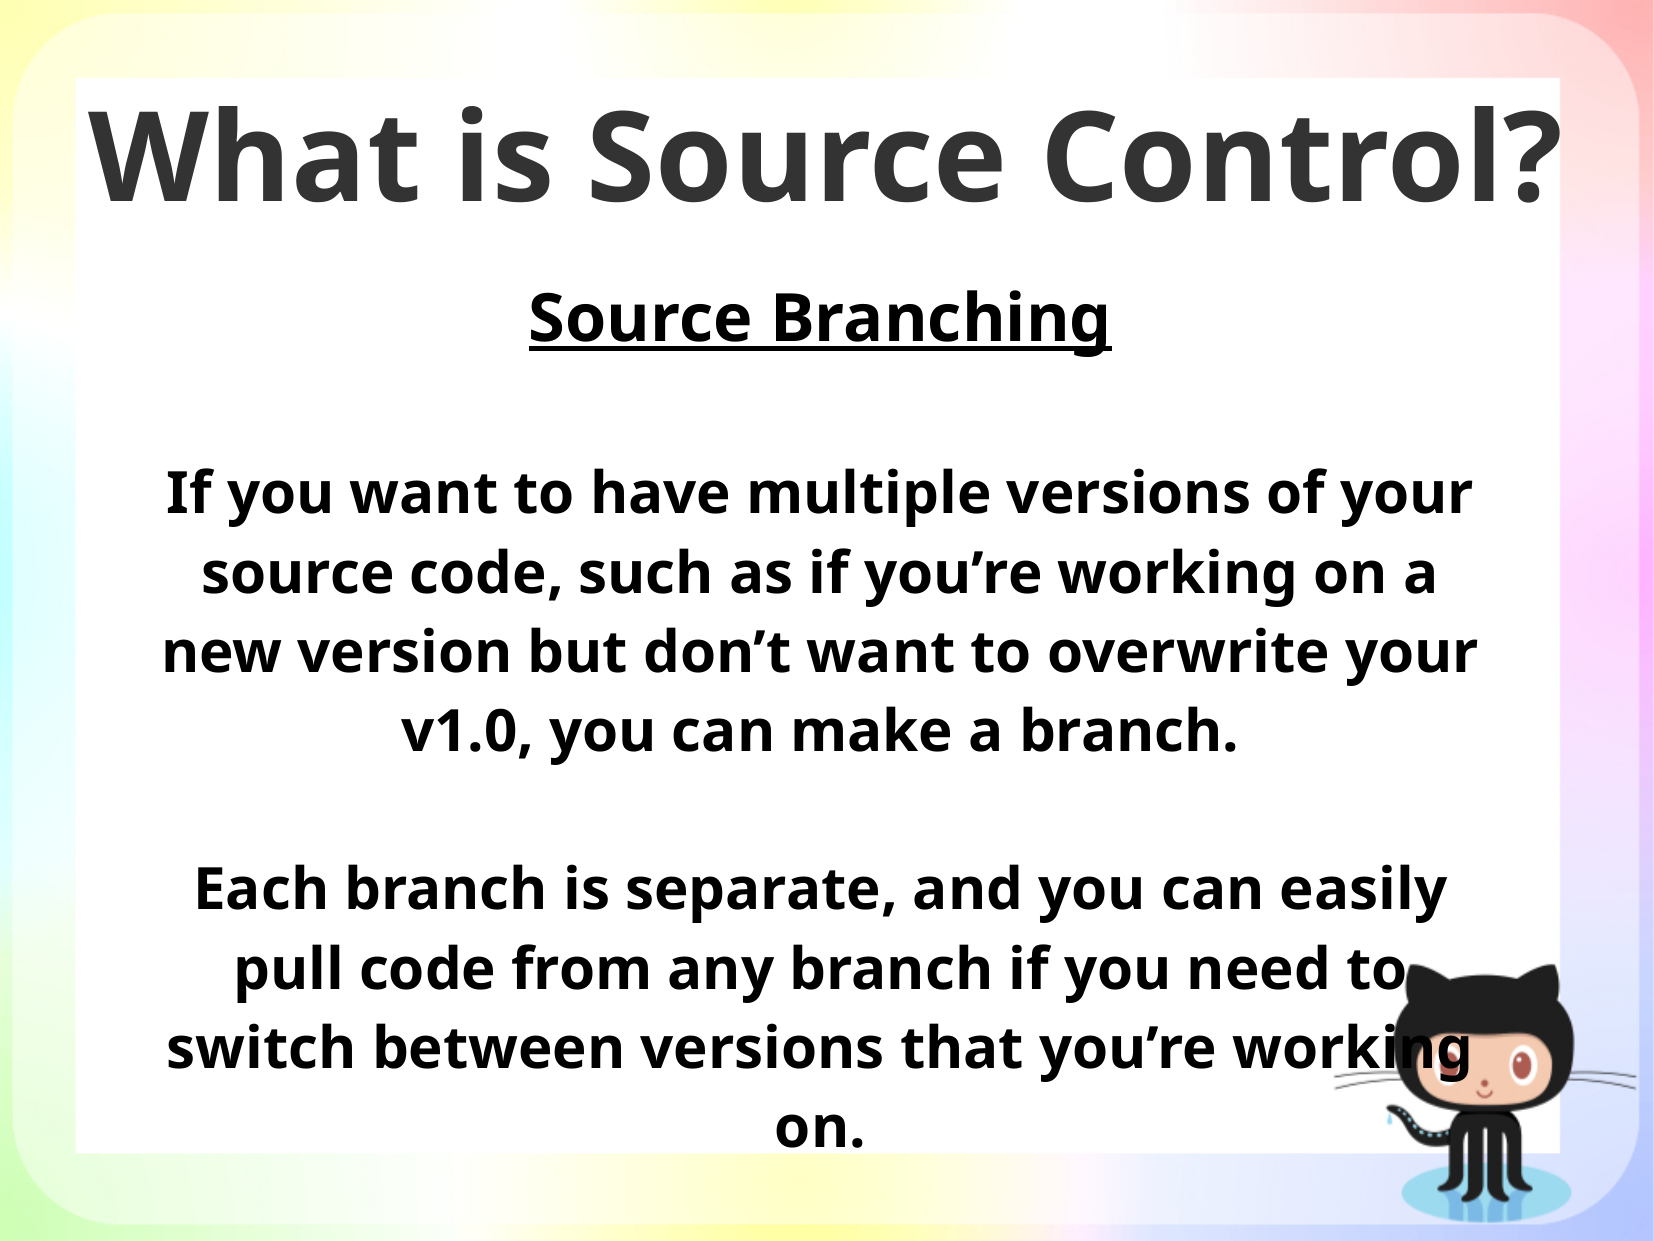

# What is Source Control?
Source Branching
If you want to have multiple versions of your source code, such as if you’re working on a new version but don’t want to overwrite your v1.0, you can make a branch.
Each branch is separate, and you can easily pull code from any branch if you need to switch between versions that you’re working on.